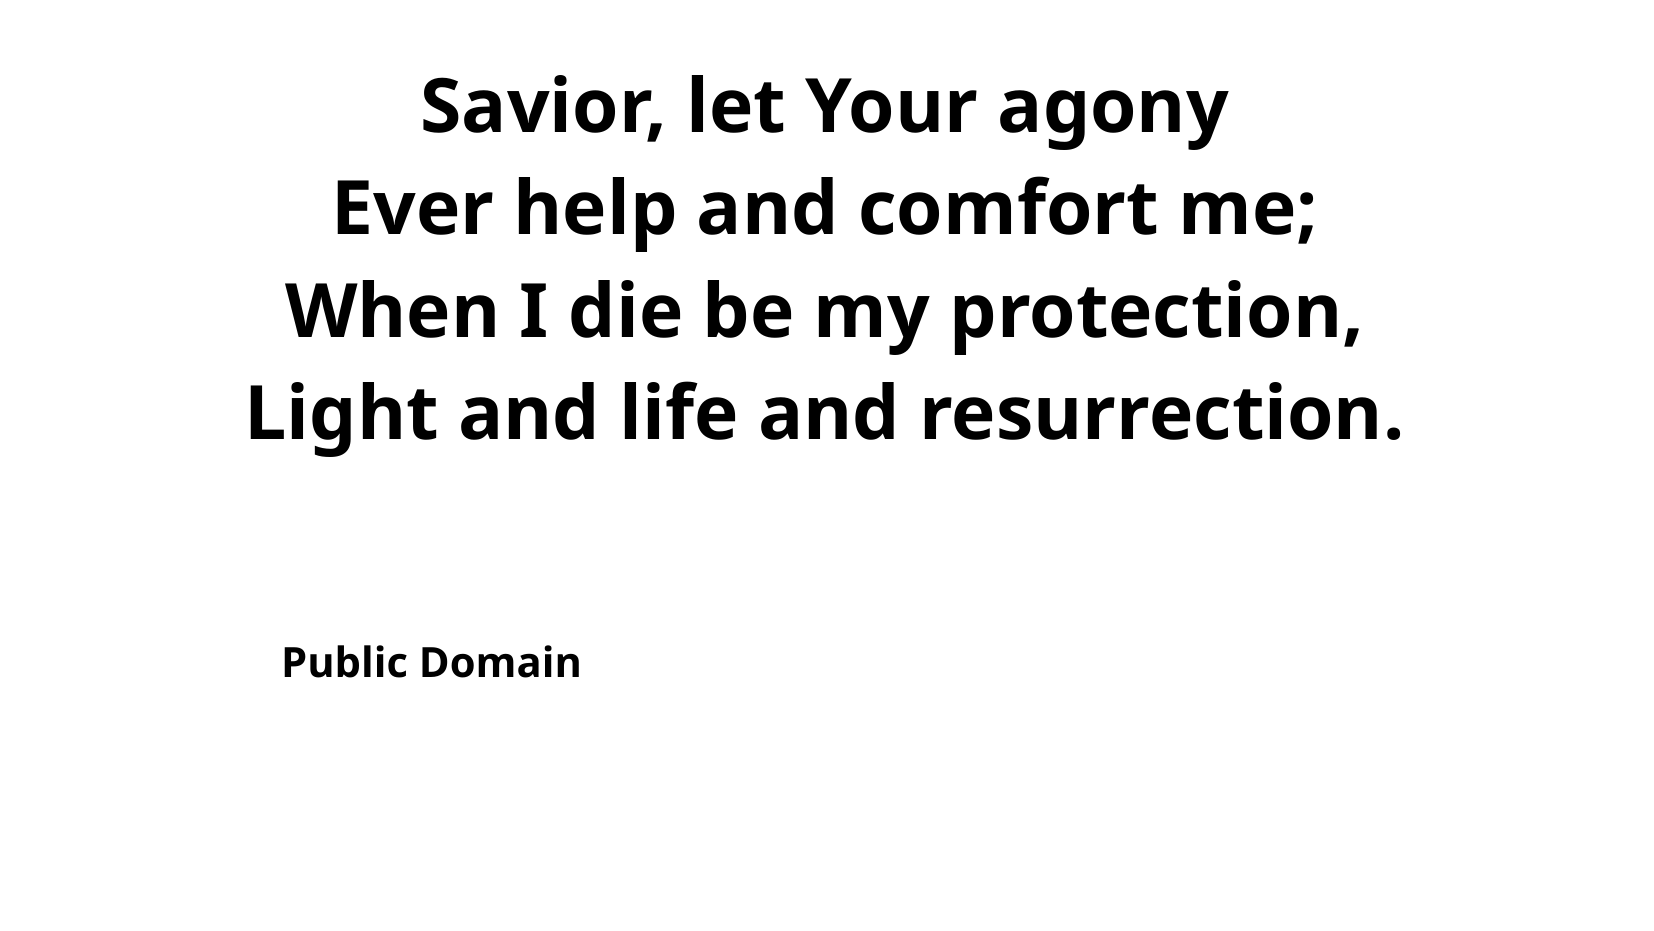

Savior, let Your agony
Ever help and comfort me;
When I die be my protection,
Light and life and resurrection.
 Public Domain